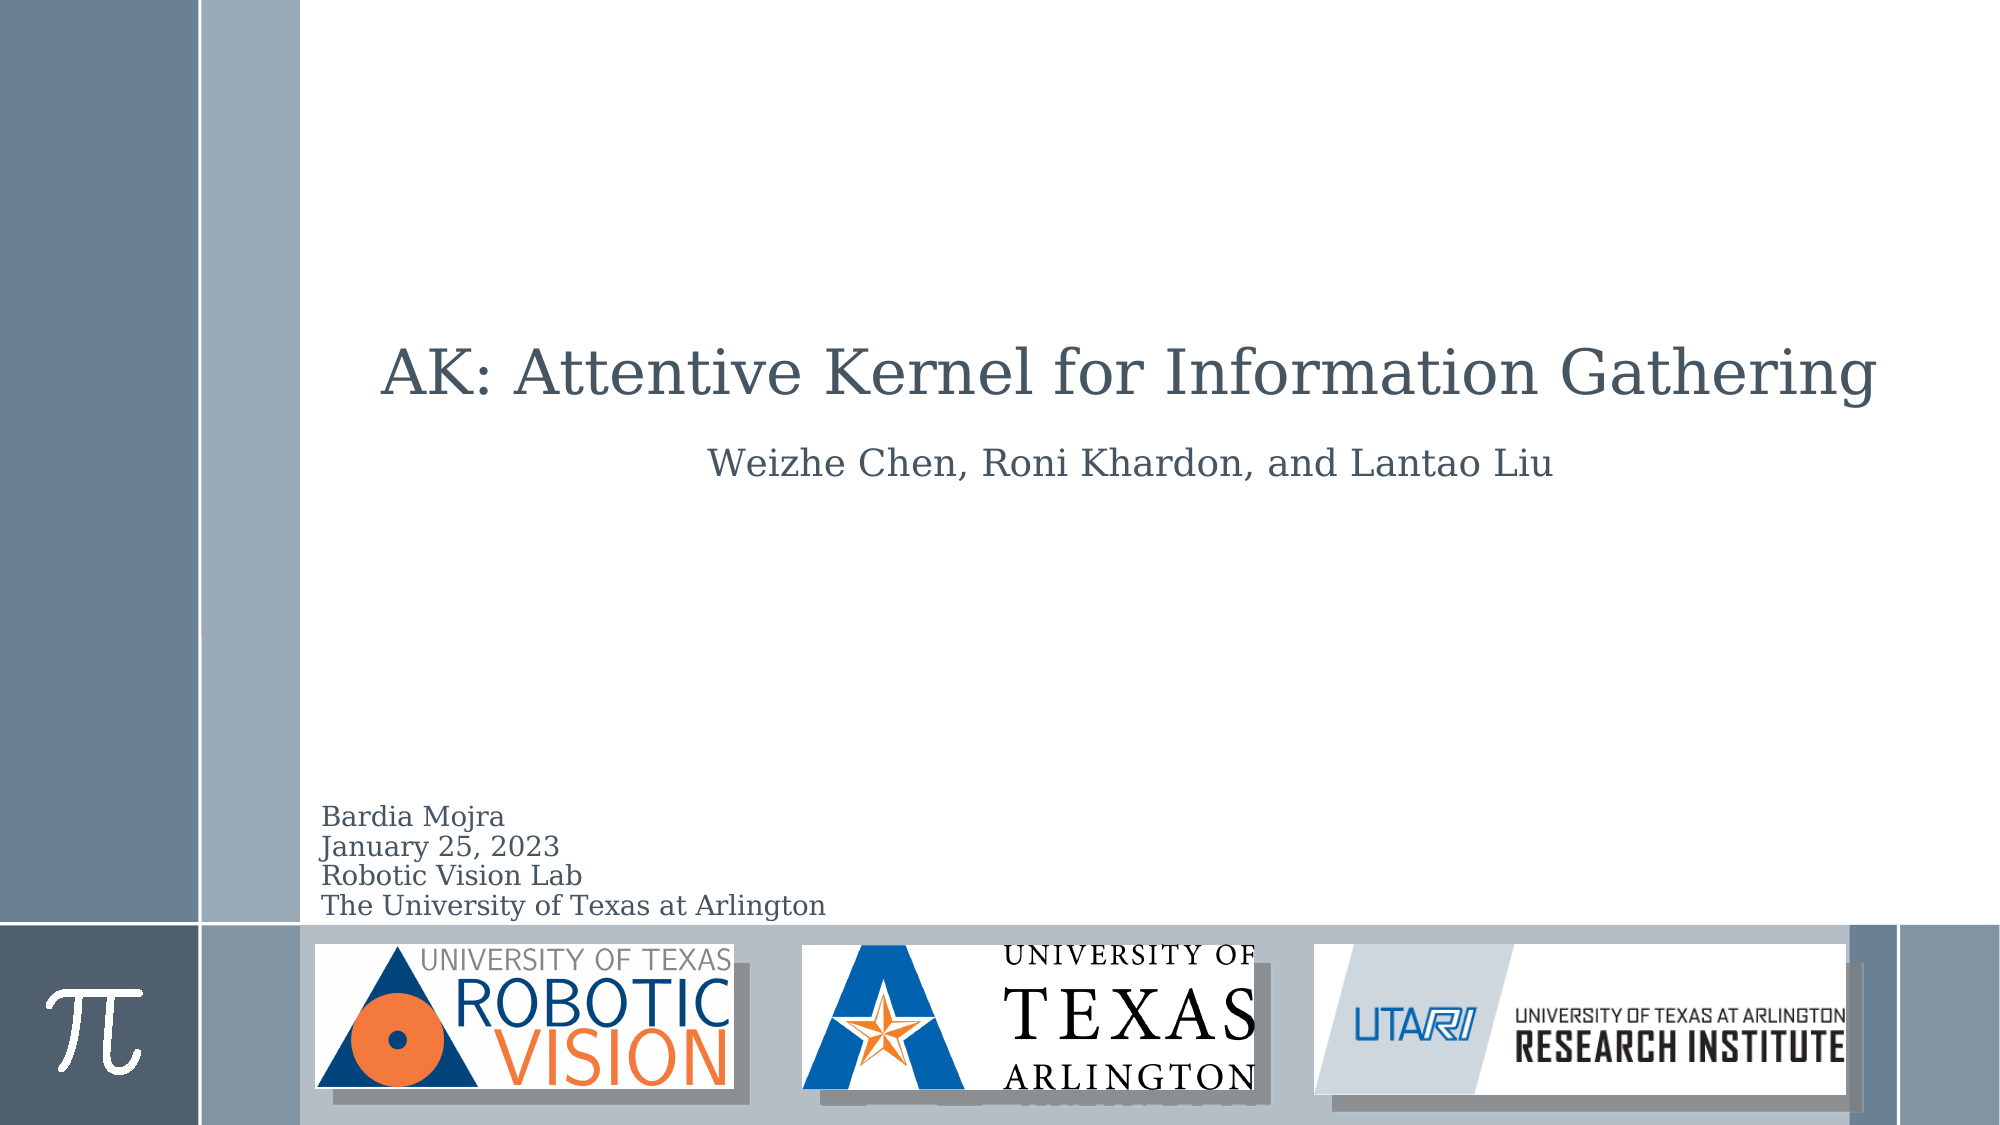

AK: Attentive Kernel for Information Gathering
Weizhe Chen, Roni Khardon, and Lantao Liu
Bardia Mojra
January 25, 2023
Robotic Vision Lab
The University of Texas at Arlington